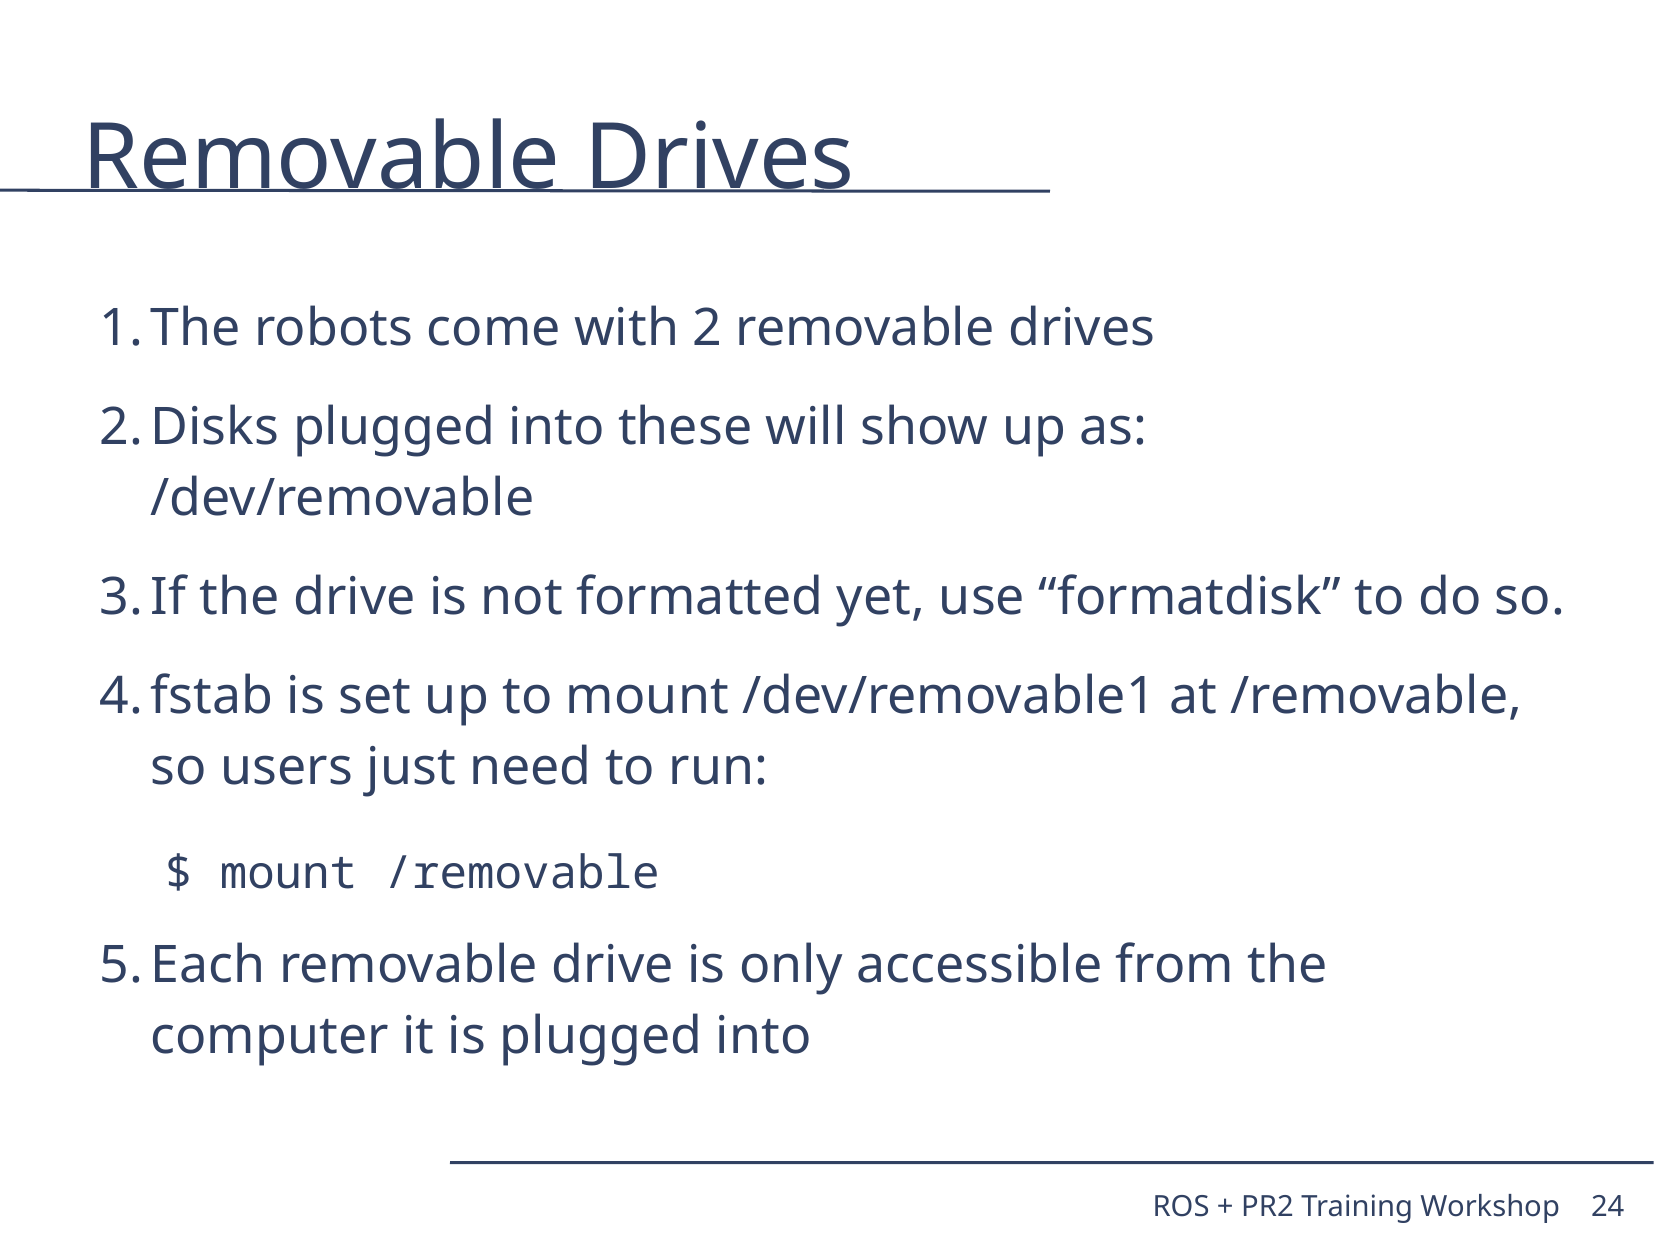

# Removable Drives
The robots come with 2 removable drives
Disks plugged into these will show up as:
/dev/removable
If the drive is not formatted yet, use “formatdisk” to do so.
fstab is set up to mount /dev/removable1 at /removable, so users just need to run:
Each removable drive is only accessible from the computer it is plugged into
$ mount /removable